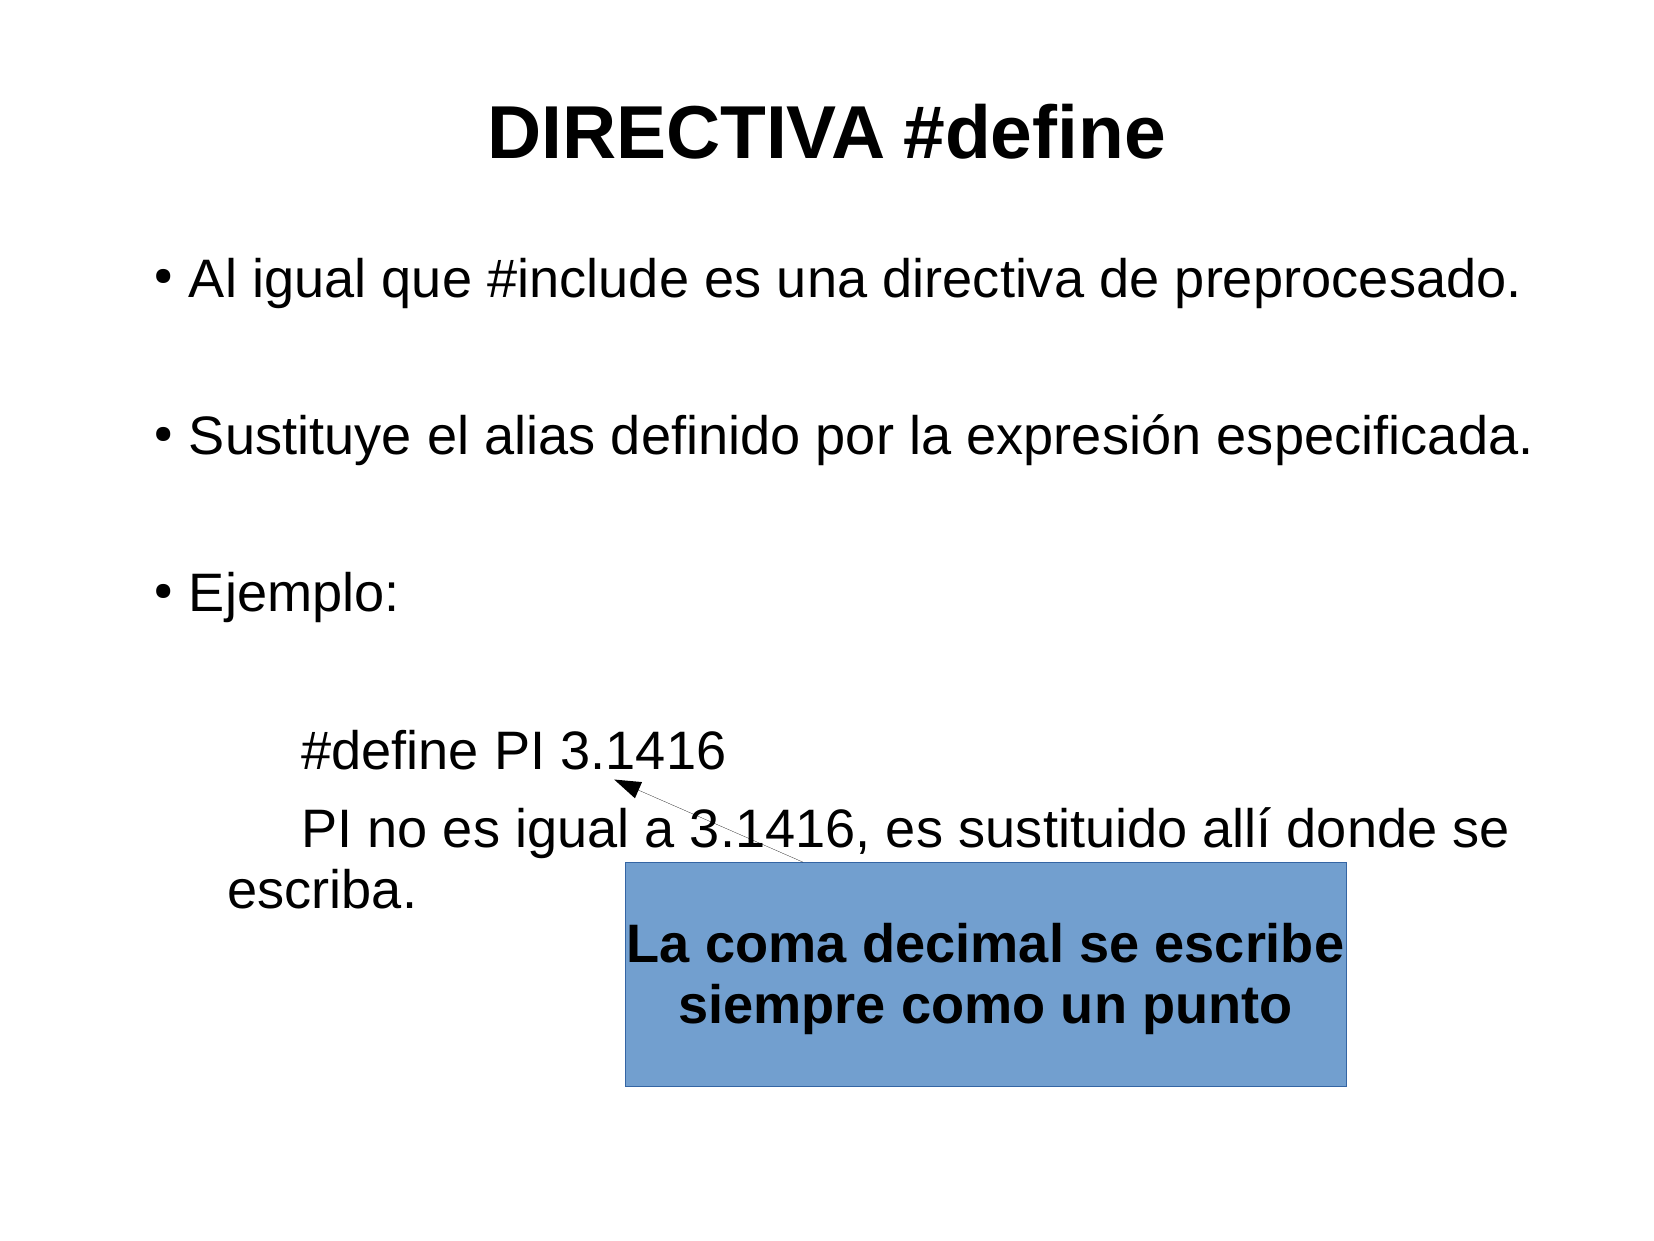

# DIRECTIVA #define
Al igual que #include es una directiva de preprocesado.
Sustituye el alias definido por la expresión especificada.
Ejemplo:
		#define PI 3.1416
		PI no es igual a 3.1416, es sustituido allí donde se 		escriba.
La coma decimal se escribe
siempre como un punto